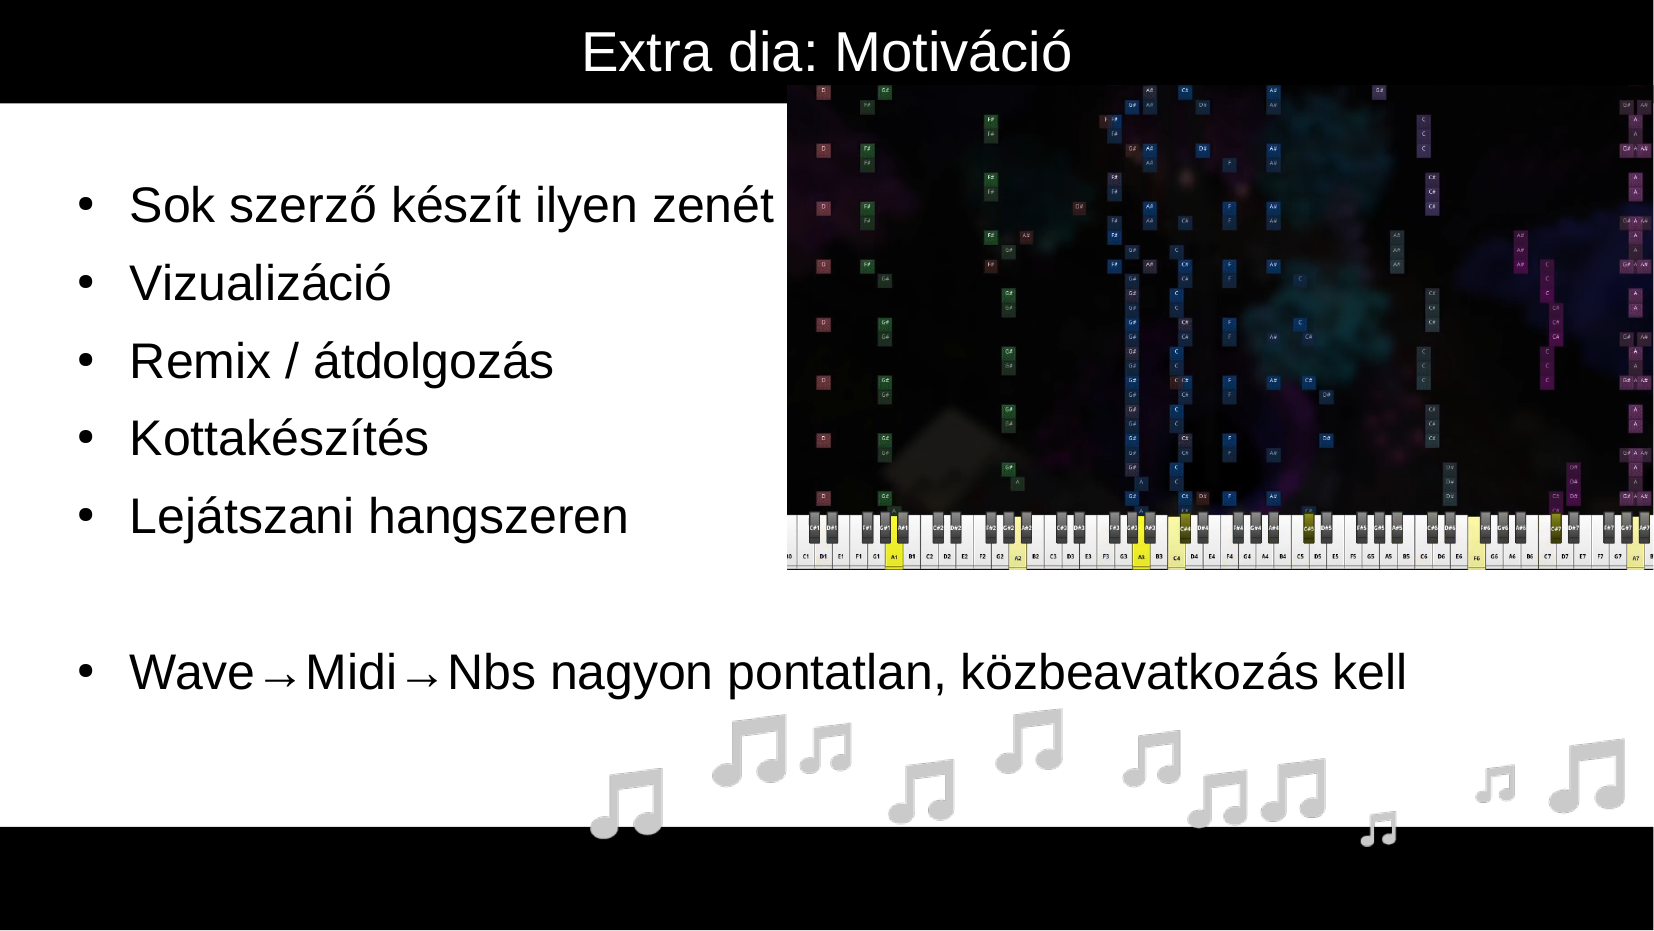

# Extra dia: Motiváció
Sok szerző készít ilyen zenét
Vizualizáció
Remix / átdolgozás
Kottakészítés
Lejátszani hangszeren
Wave→Midi→Nbs nagyon pontatlan, közbeavatkozás kell